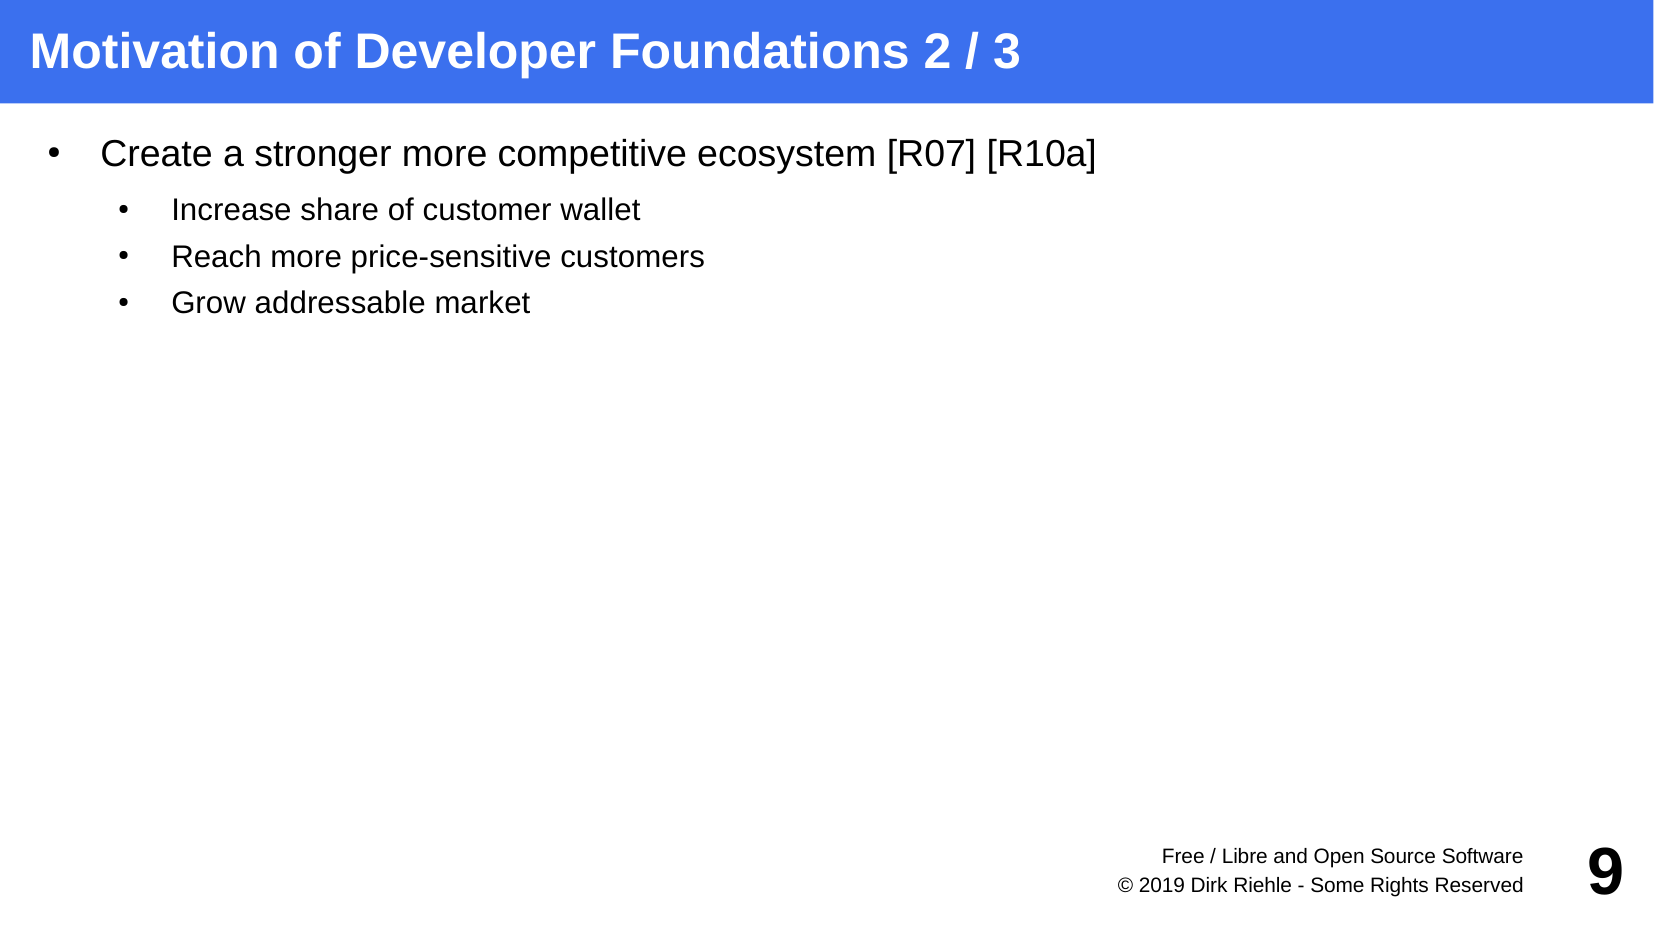

# Motivation of Developer Foundations 2 / 3
Create a stronger more competitive ecosystem [R07] [R10a]
Increase share of customer wallet
Reach more price-sensitive customers
Grow addressable market
Free / Libre and Open Source Software
9
© 2019 Dirk Riehle - Some Rights Reserved